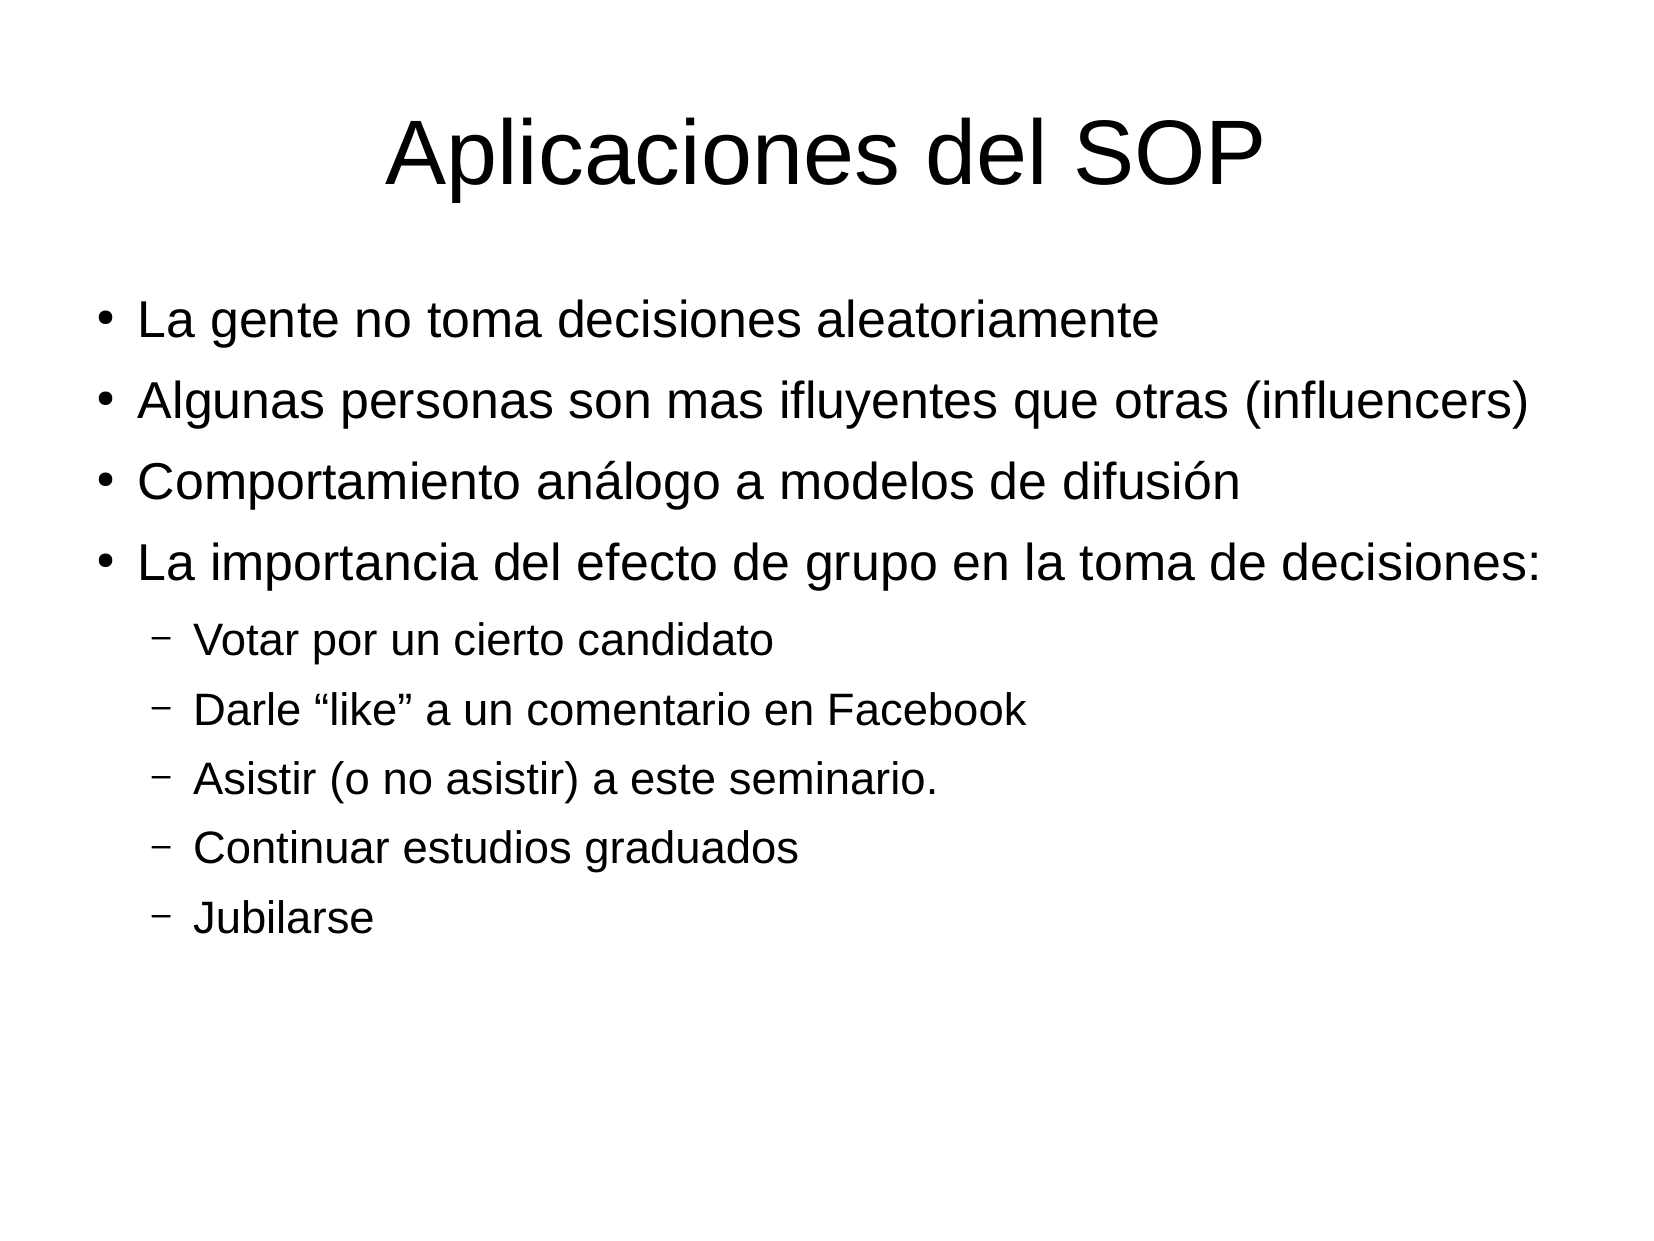

# Aplicaciones del SOP
La gente no toma decisiones aleatoriamente
Algunas personas son mas ifluyentes que otras (influencers)
Comportamiento análogo a modelos de difusión
La importancia del efecto de grupo en la toma de decisiones:
Votar por un cierto candidato
Darle “like” a un comentario en Facebook
Asistir (o no asistir) a este seminario.
Continuar estudios graduados
Jubilarse